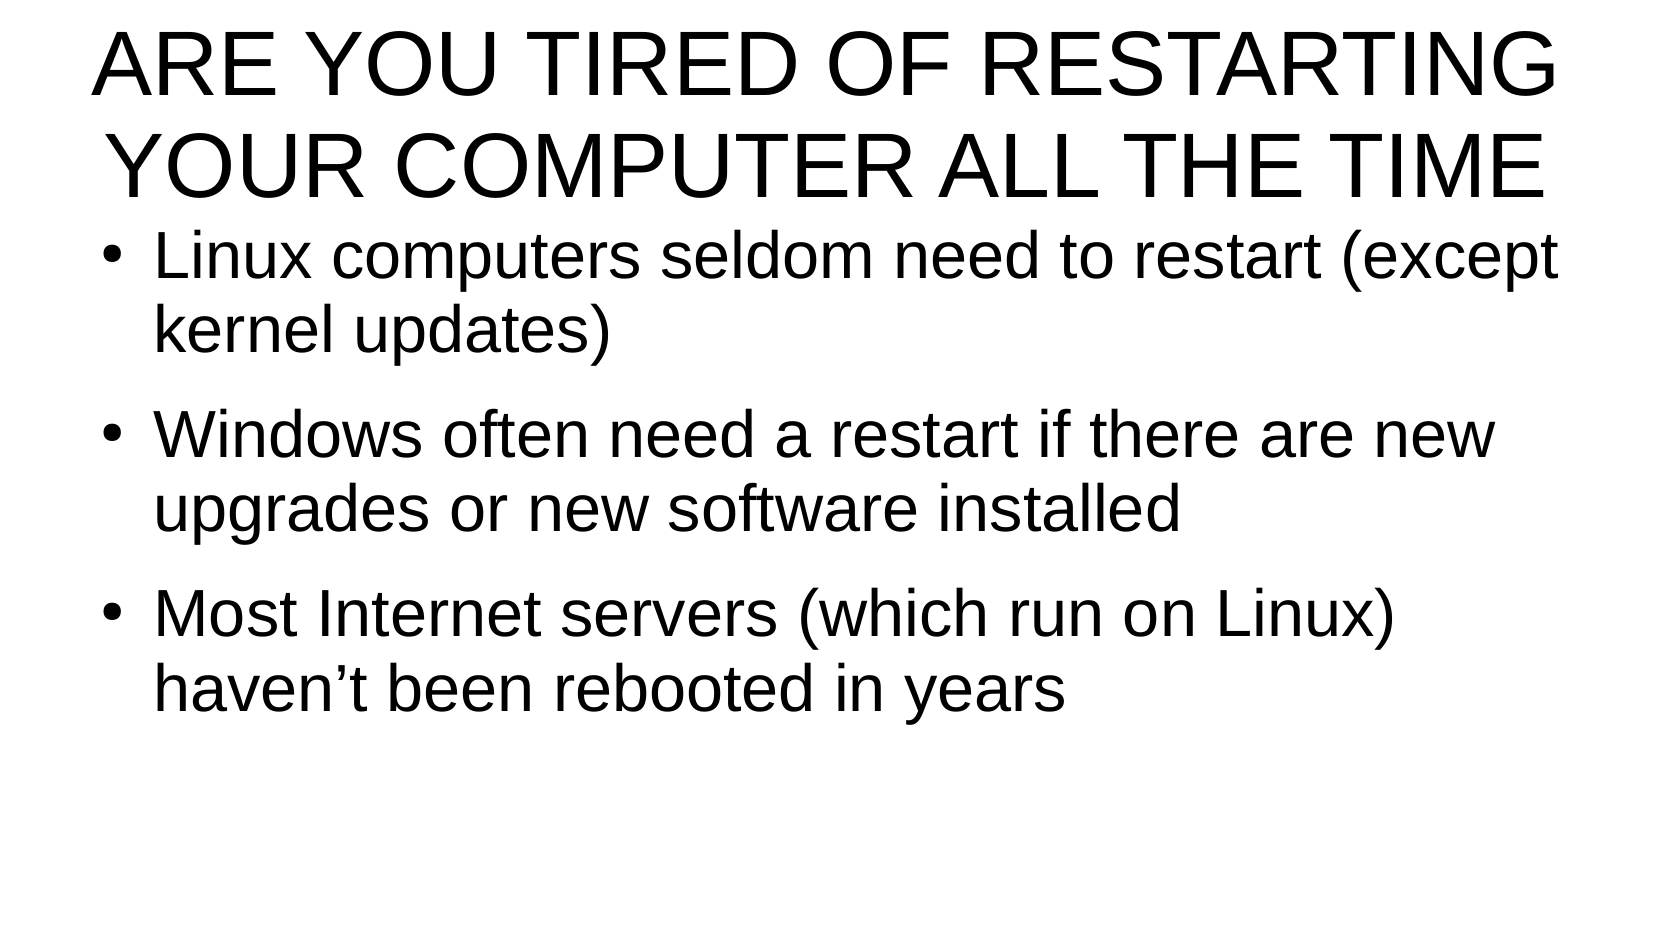

# ARE YOU TIRED OF RESTARTING YOUR COMPUTER ALL THE TIME
Linux computers seldom need to restart (except kernel updates)
Windows often need a restart if there are new upgrades or new software installed
Most Internet servers (which run on Linux) haven’t been rebooted in years